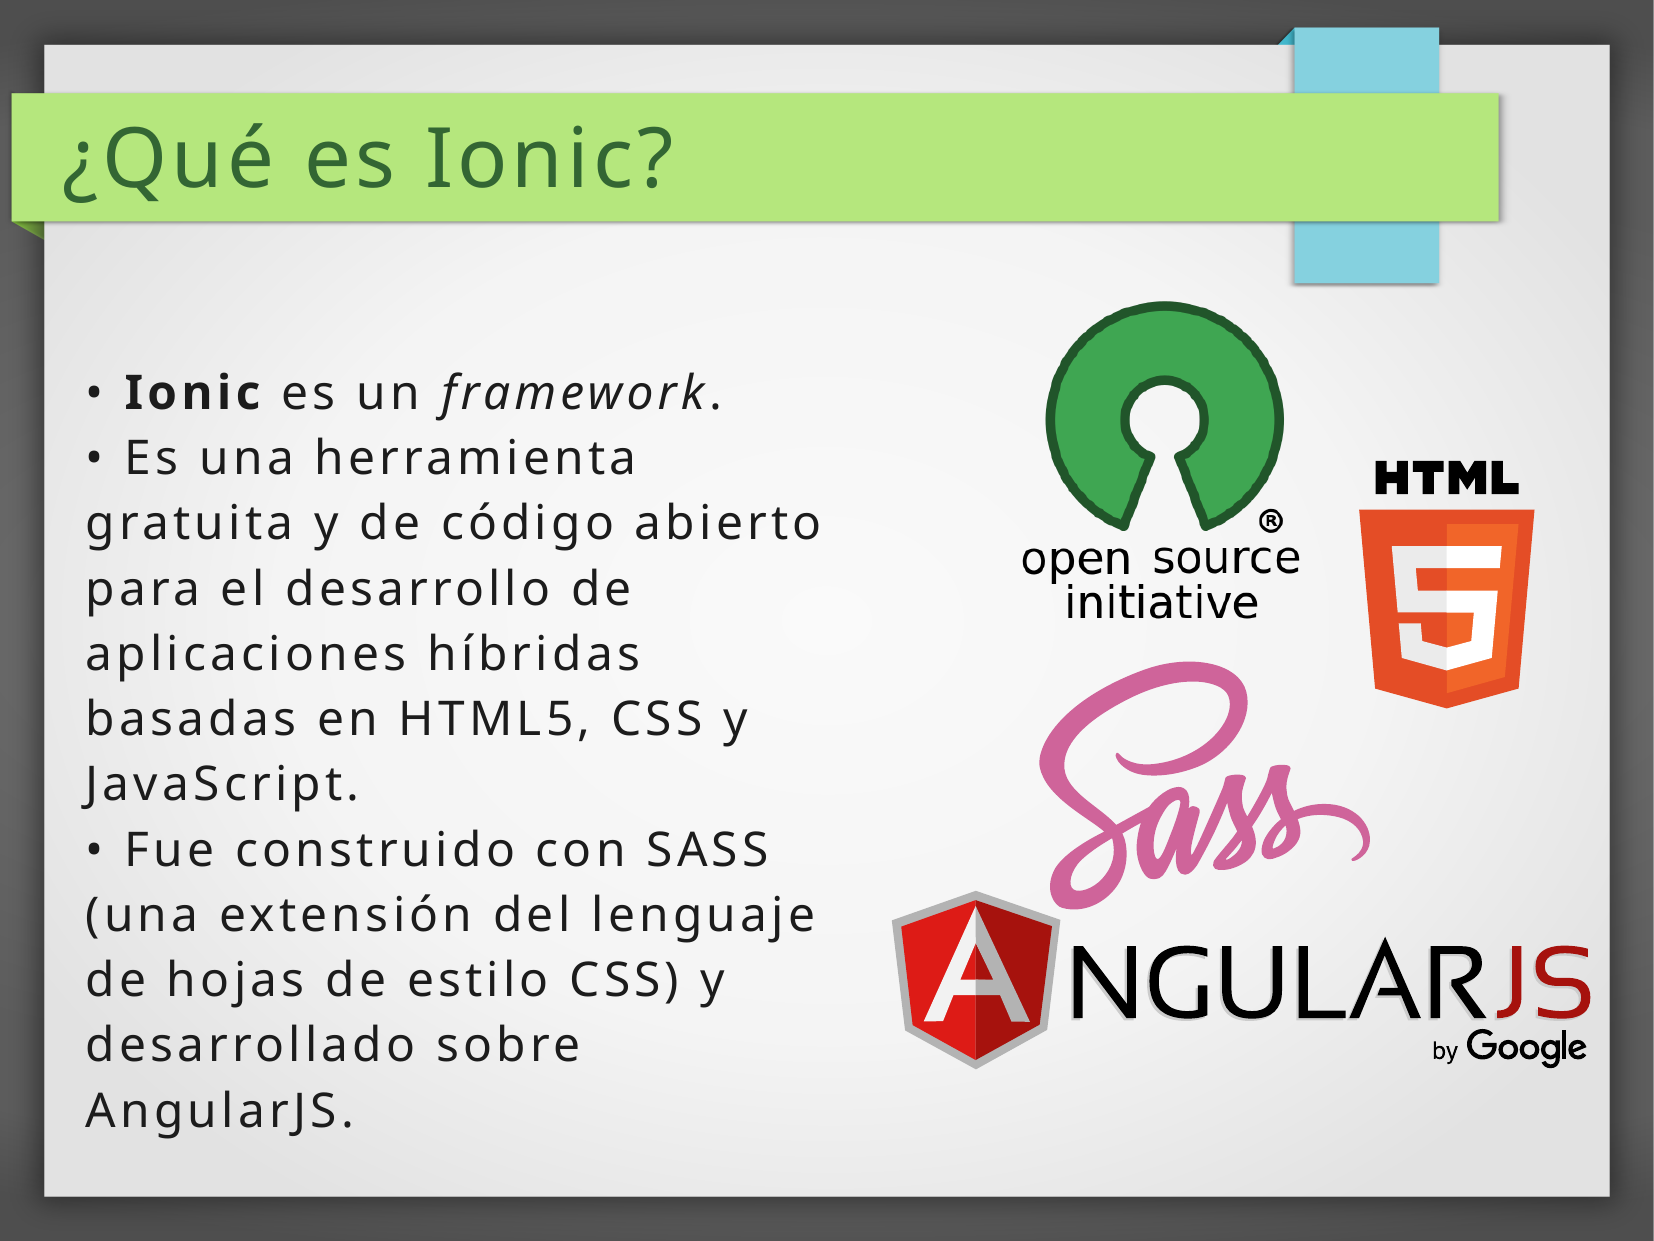

¿Qué es Ionic?
• Ionic es un framework.
• Es una herramienta gratuita y de código abierto para el desarrollo de aplicaciones híbridas basadas en HTML5, CSS y JavaScript.
• Fue construido con SASS (una extensión del lenguaje de hojas de estilo CSS) y desarrollado sobre AngularJS.